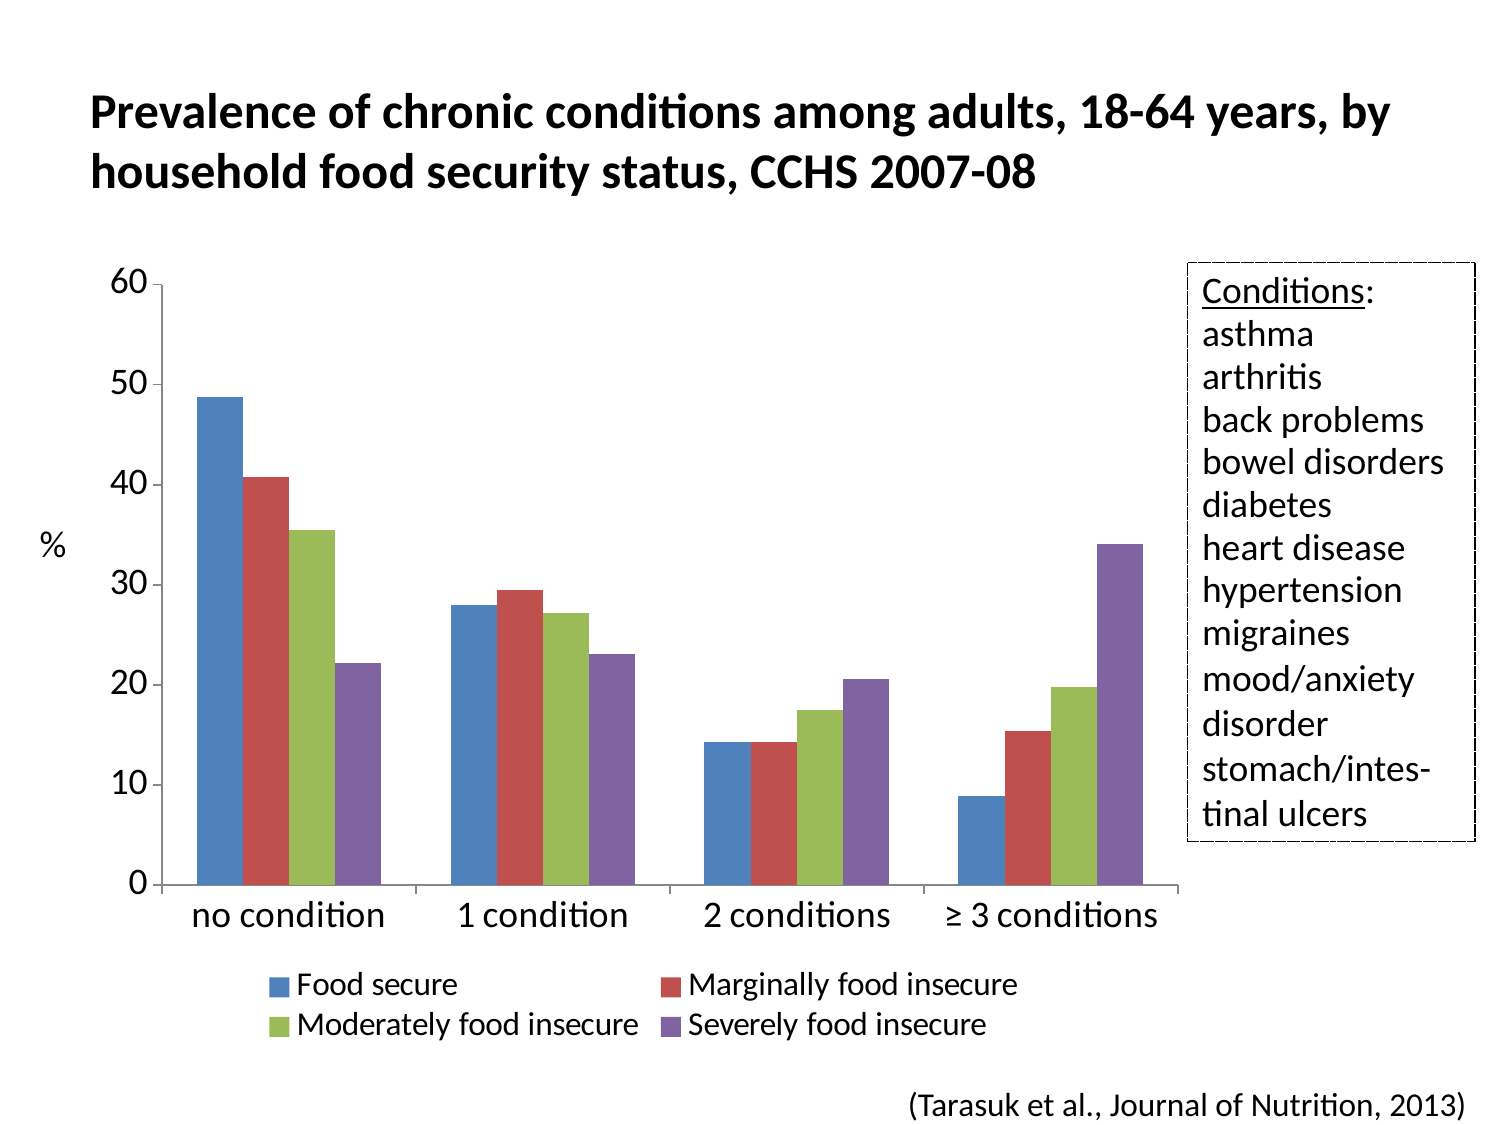

# Prevalence of chronic conditions among adults, 18-64 years, by household food security status, CCHS 2007-08
### Chart
| Category | Food secure | Marginally food insecure | Moderately food insecure | Severely food insecure |
|---|---|---|---|---|
| no condition | 48.8 | 40.8 | 35.5 | 22.2 |
| 1 condition | 28.0 | 29.5 | 27.2 | 23.1 |
| 2 conditions | 14.3 | 14.3 | 17.5 | 20.6 |
| ≥ 3 conditions | 8.9 | 15.4 | 19.8 | 34.1 |Conditions:
asthma
arthritis
back problems bowel disorders diabetes
heart disease hypertension
migraines
mood/anxiety disorder
stomach/intes-tinal ulcers
%
(Tarasuk et al., Journal of Nutrition, 2013)